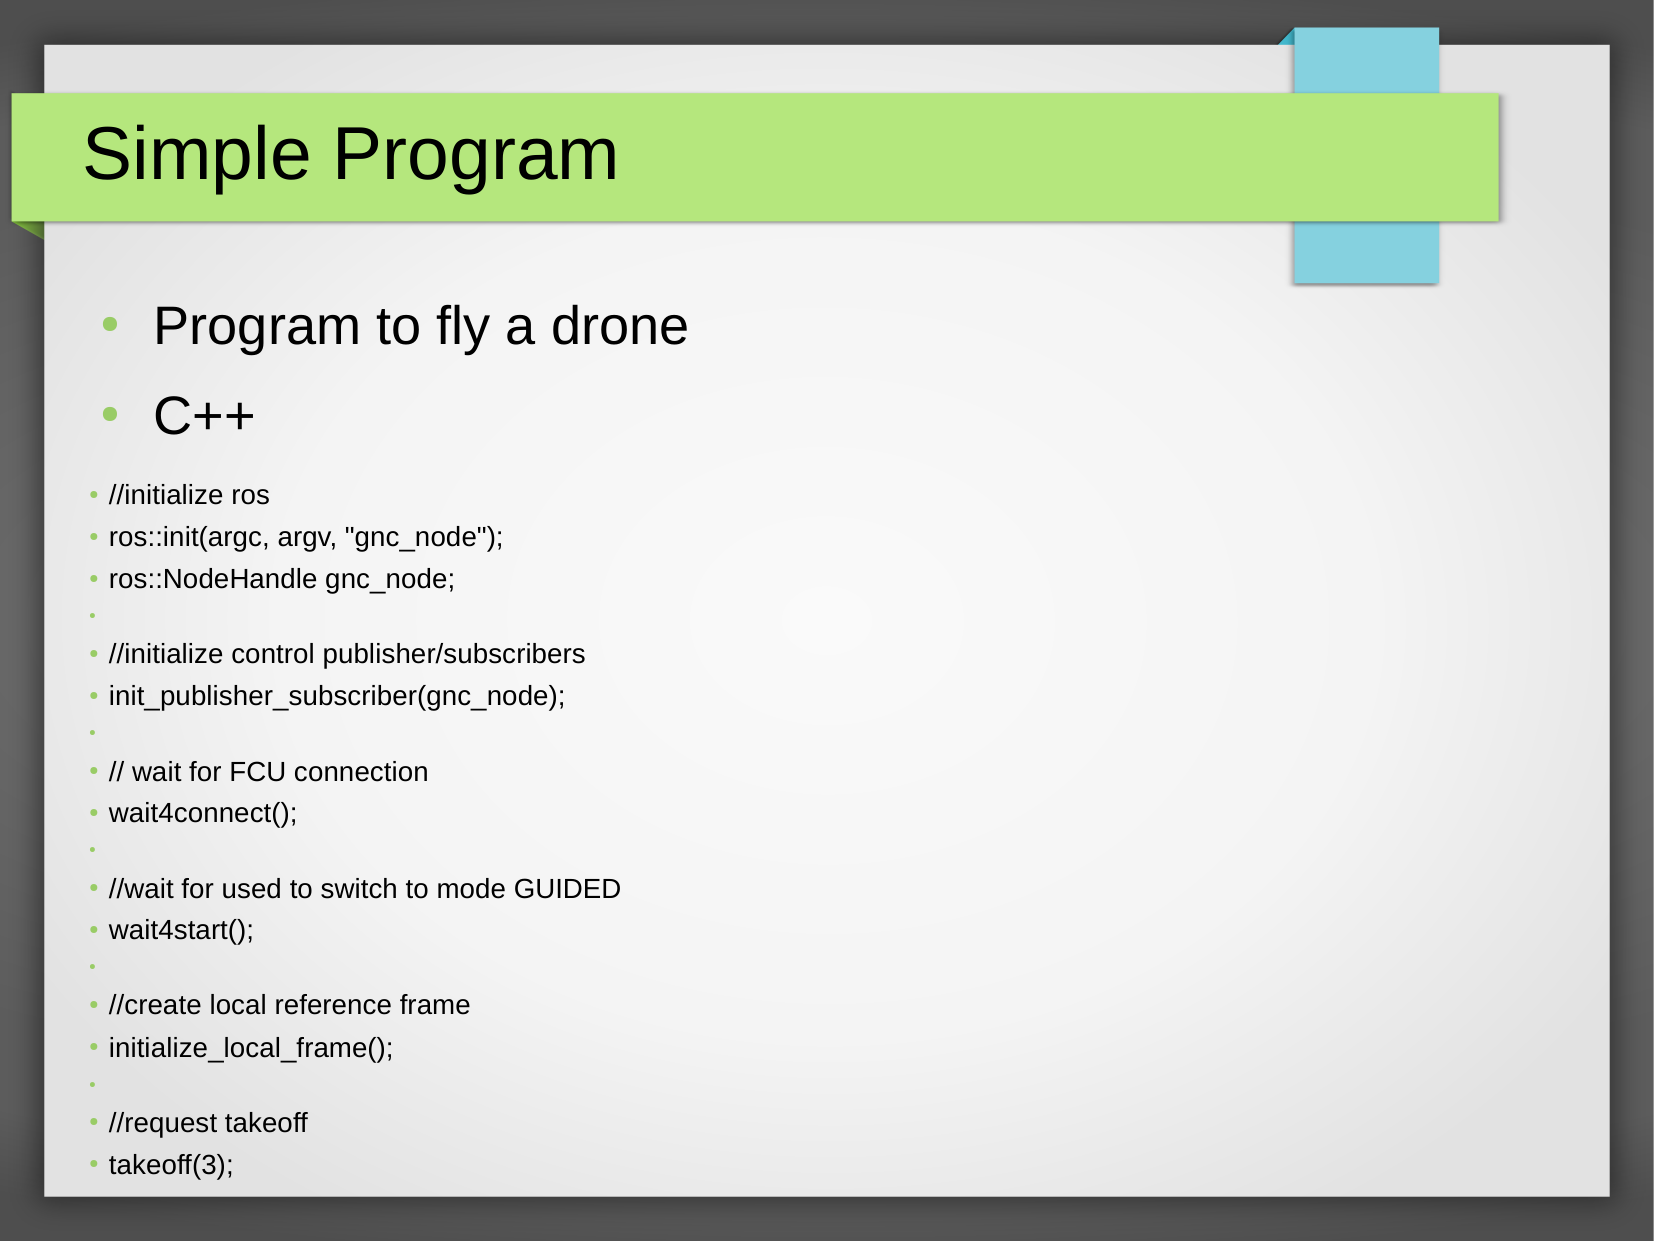

# Simple Program
Program to fly a drone
C++
//initialize ros
ros::init(argc, argv, "gnc_node");
ros::NodeHandle gnc_node;
//initialize control publisher/subscribers
init_publisher_subscriber(gnc_node);
// wait for FCU connection
wait4connect();
//wait for used to switch to mode GUIDED
wait4start();
//create local reference frame
initialize_local_frame();
//request takeoff
takeoff(3);